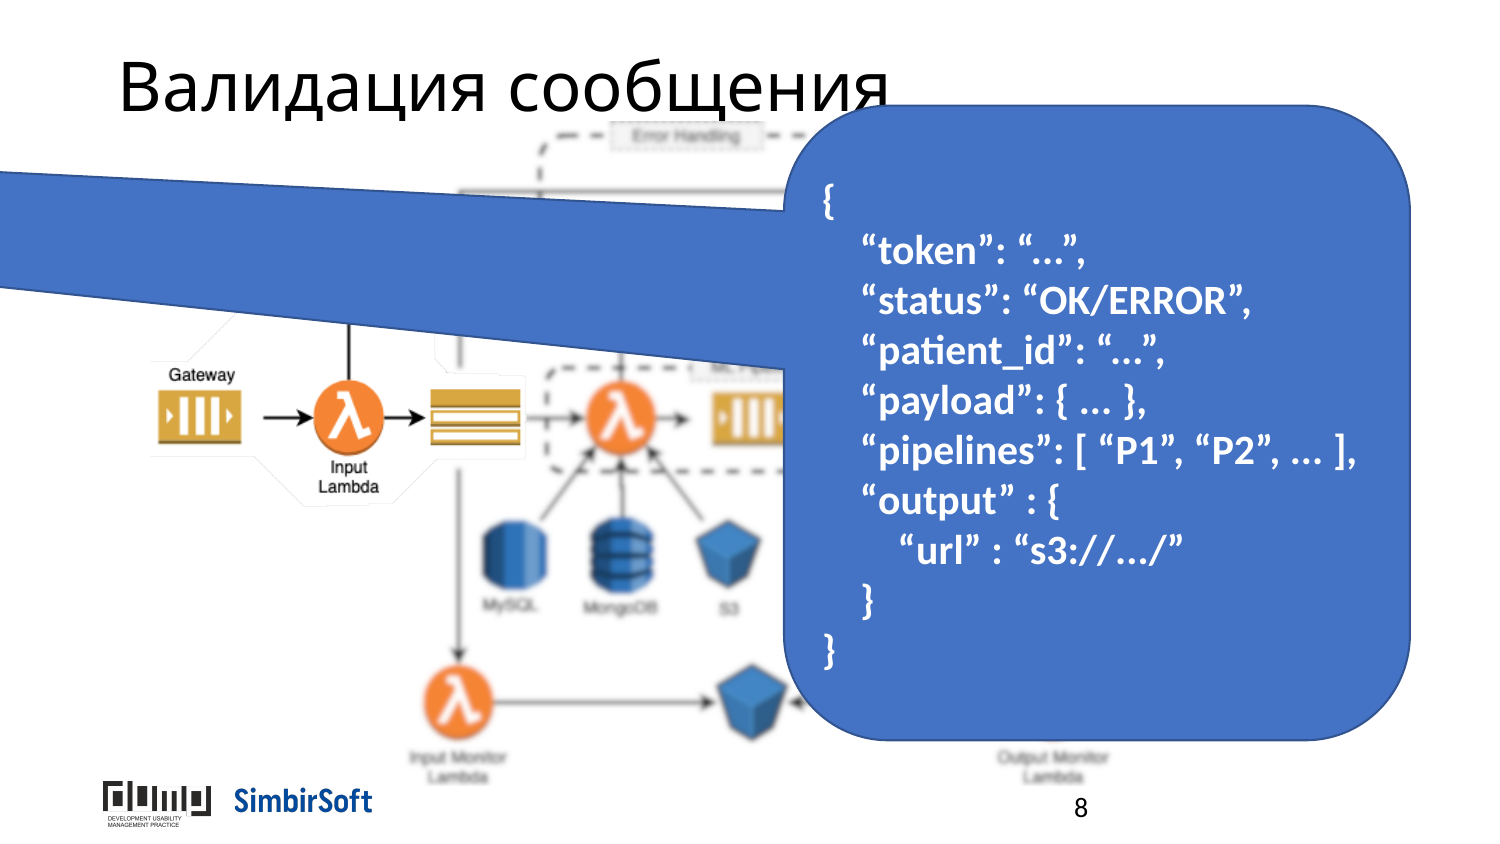

# Валидация сообщения
{
 “token”: “...”,
 “status”: “OK/ERROR”,
 “patient_id”: “...”,
 “payload”: { ... },
 “pipelines”: [ “P1”, “P2”, ... ],
 “output” : {
 “url” : “s3://.../”
 }
}